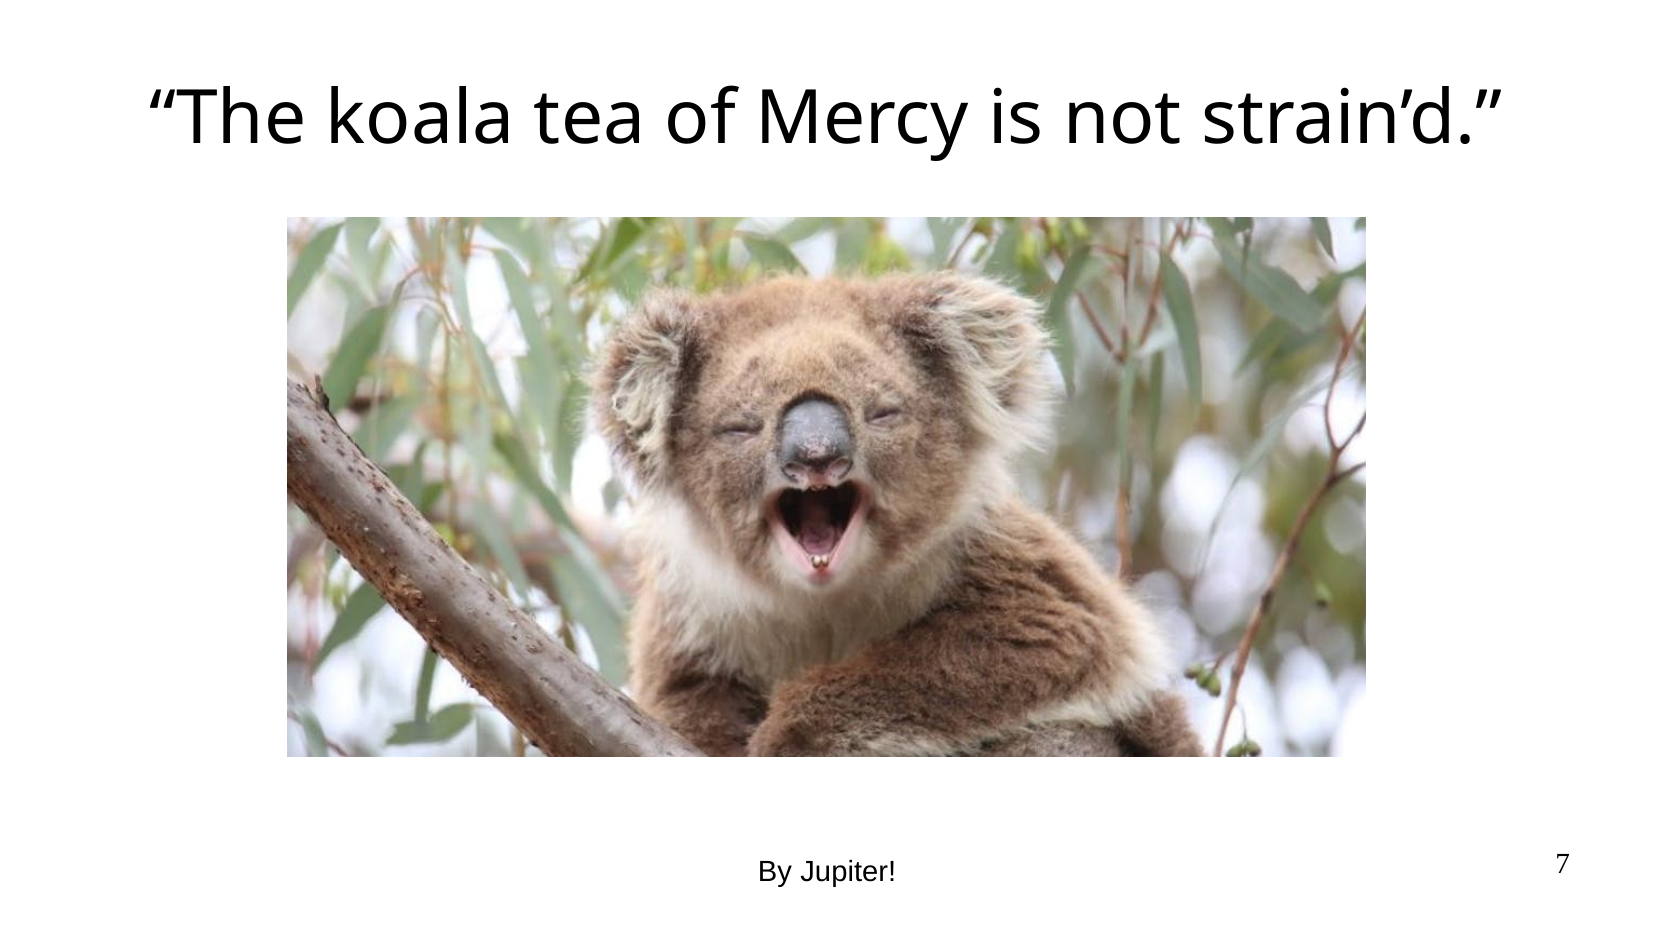

# “The koala tea of Mercy is not strain’d.”